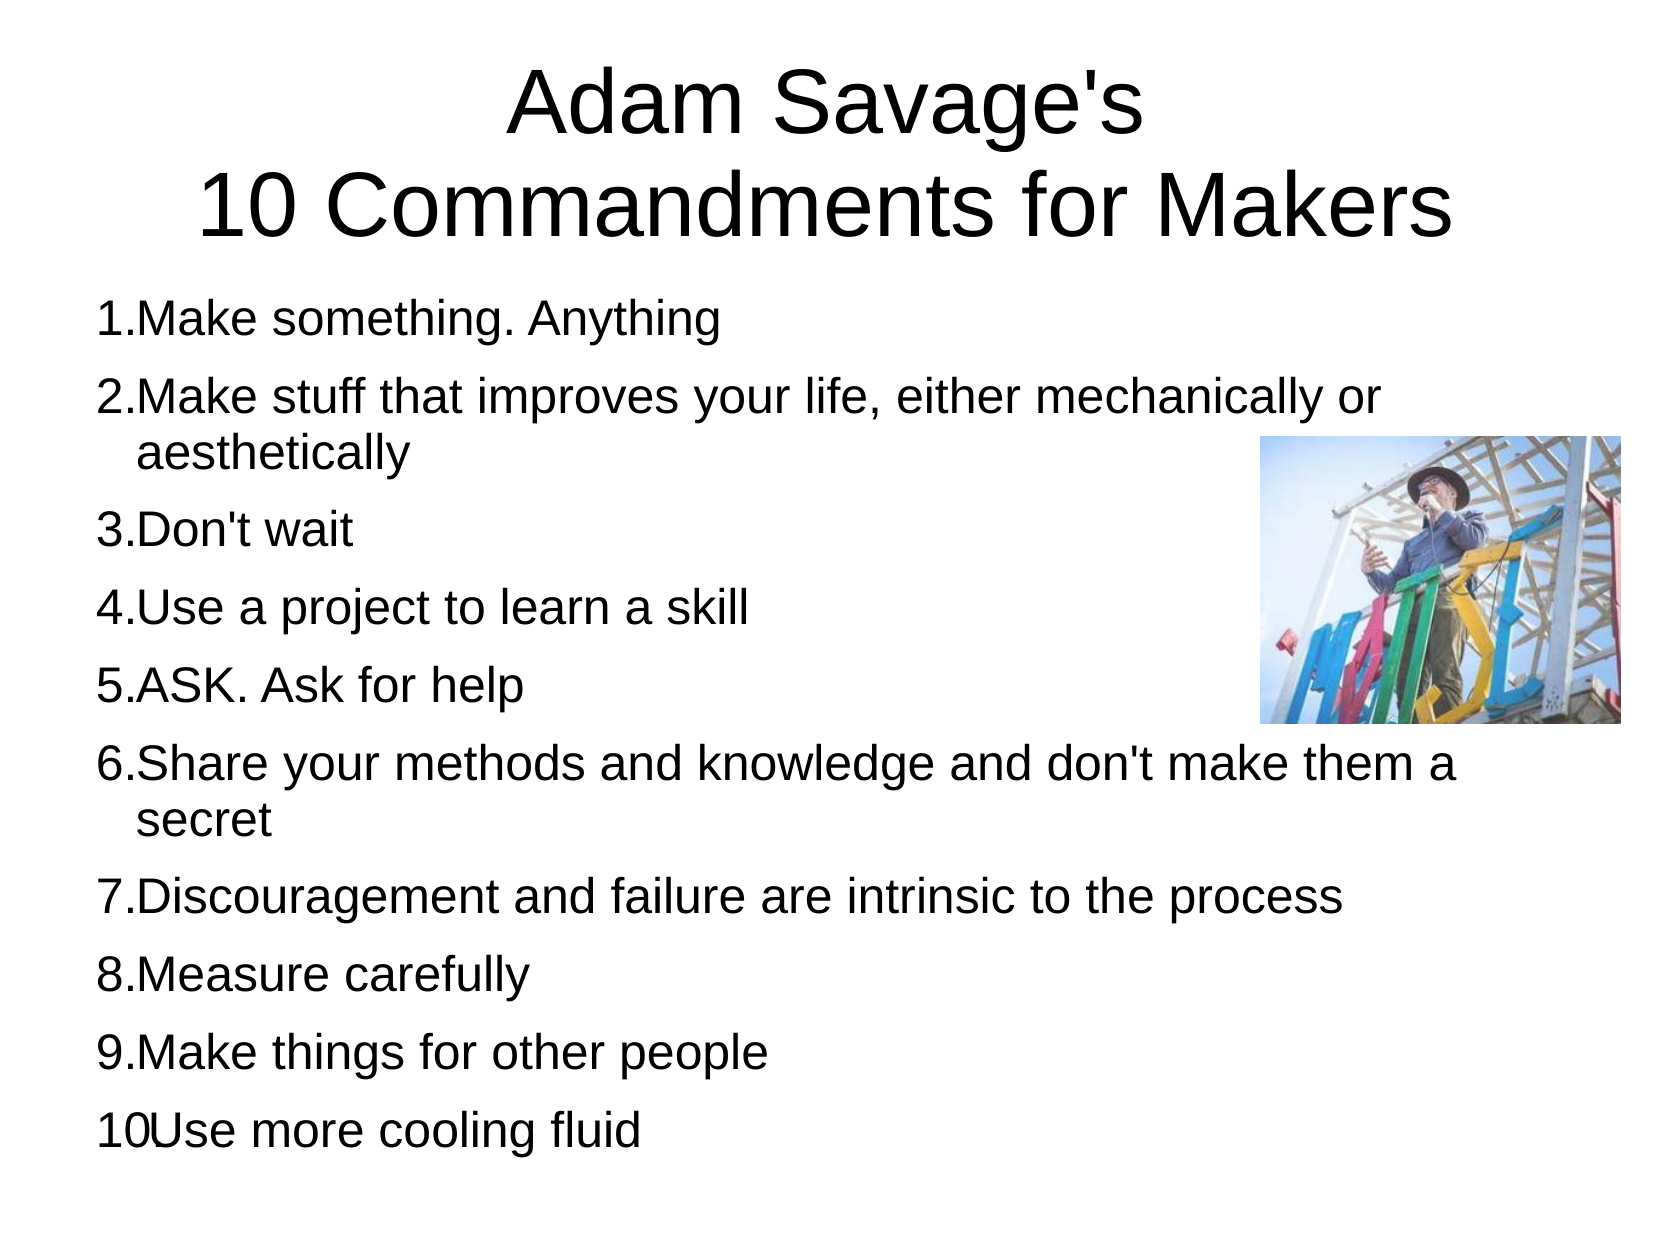

# Adam Savage's 10 Commandments for Makers
Make something. Anything
Make stuff that improves your life, either mechanically or aesthetically
Don't wait
Use a project to learn a skill
ASK. Ask for help
Share your methods and knowledge and don't make them a secret
Discouragement and failure are intrinsic to the process
Measure carefully
Make things for other people
Use more cooling fluid